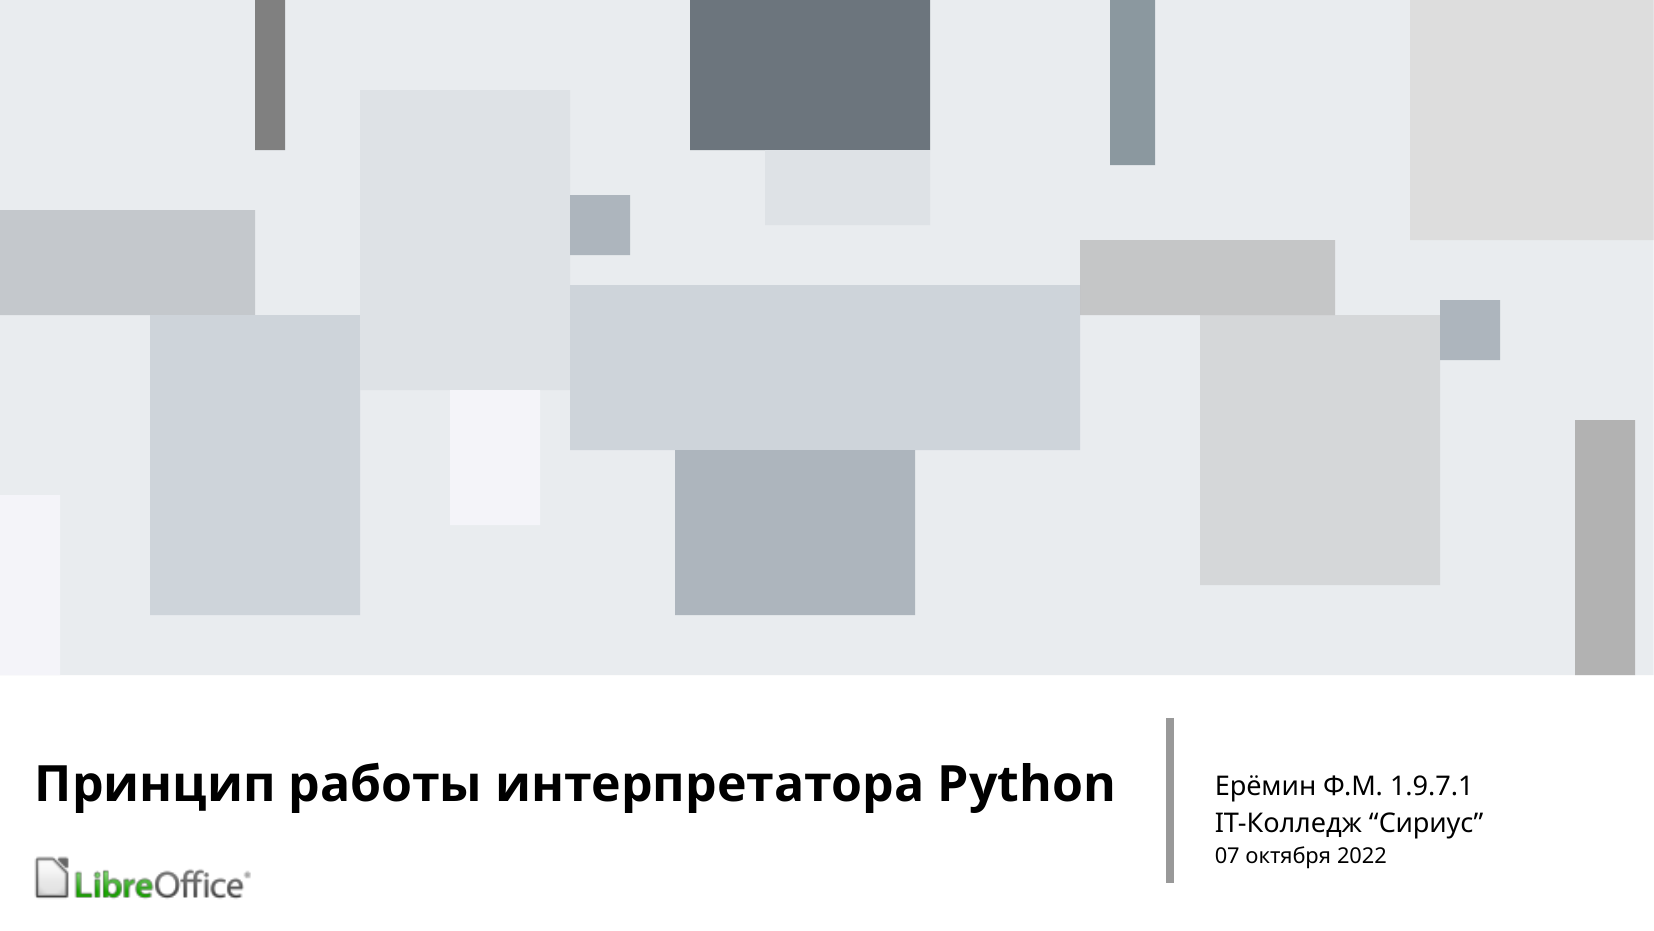

Принцип работы интерпретатора Python
Ерёмин Ф.М. 1.9.7.1
IT-Колледж “Сириус”
07 октября 2022